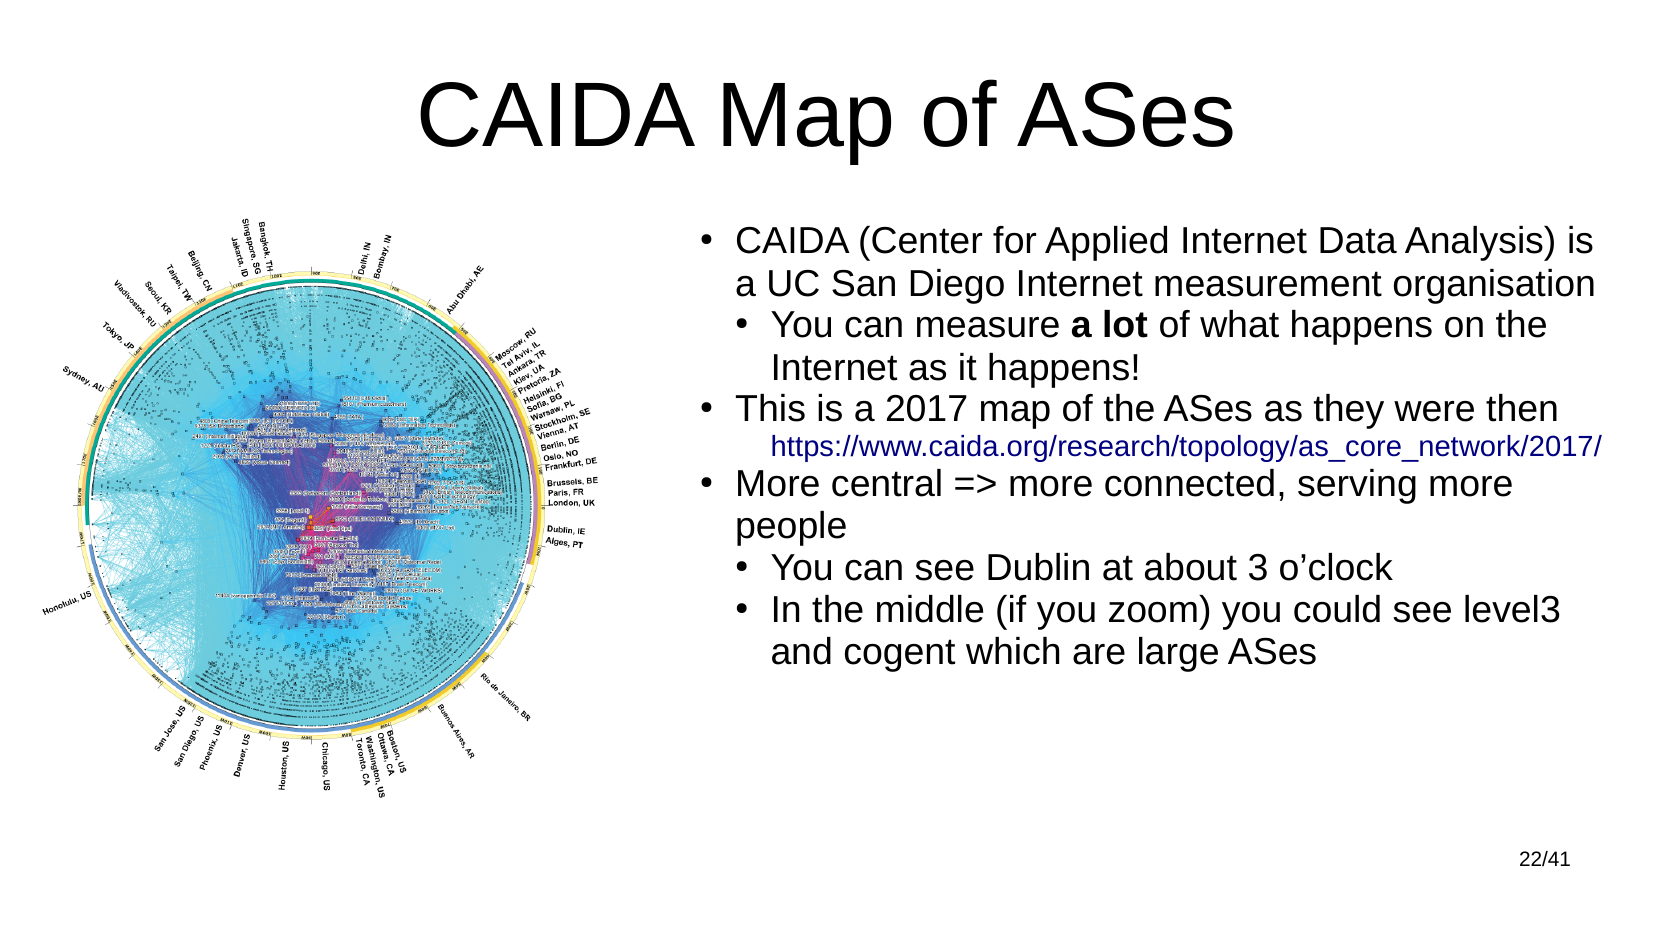

# CAIDA Map of ASes
CAIDA (Center for Applied Internet Data Analysis) is a UC San Diego Internet measurement organisation
You can measure a lot of what happens on the Internet as it happens!
This is a 2017 map of the ASes as they were then
https://www.caida.org/research/topology/as_core_network/2017/
More central => more connected, serving more people
You can see Dublin at about 3 o’clock
In the middle (if you zoom) you could see level3 and cogent which are large ASes
22